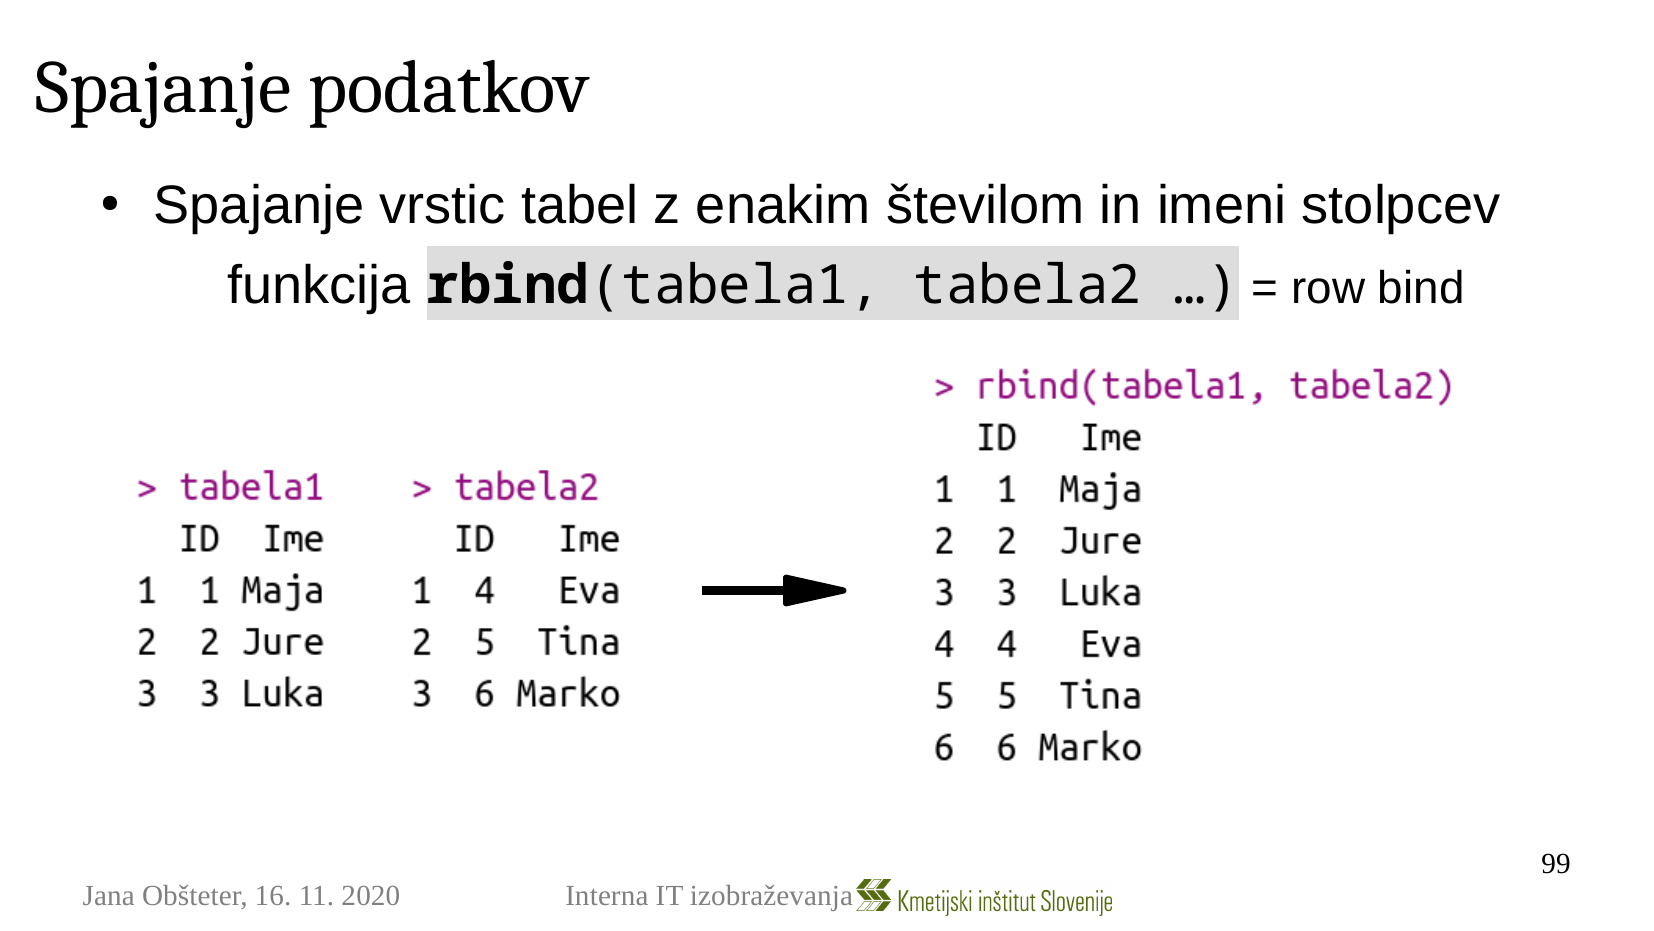

# Spajanje podatkov
Spajanje vrstic tabel z enakim številom in imeni stolpcev
	funkcija rbind(tabela1, tabela2 …) = row bind
99